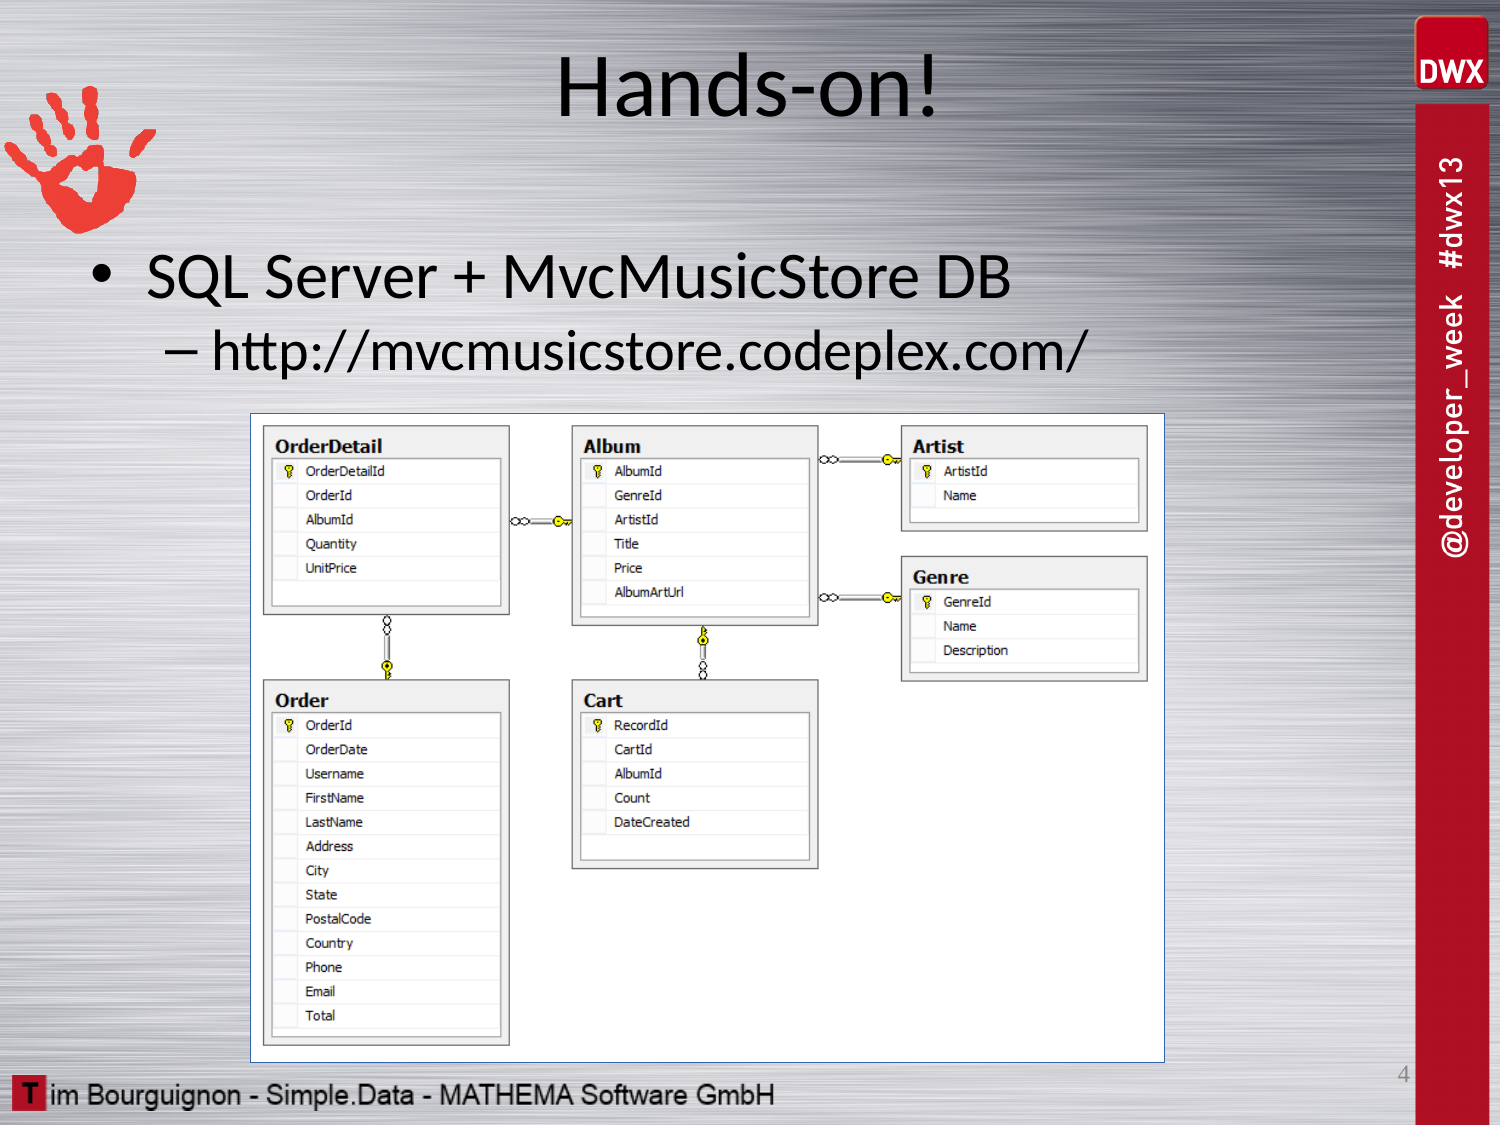

Hands-on!
# SQL Server + MvcMusicStore DB
http://mvcmusicstore.codeplex.com/
4